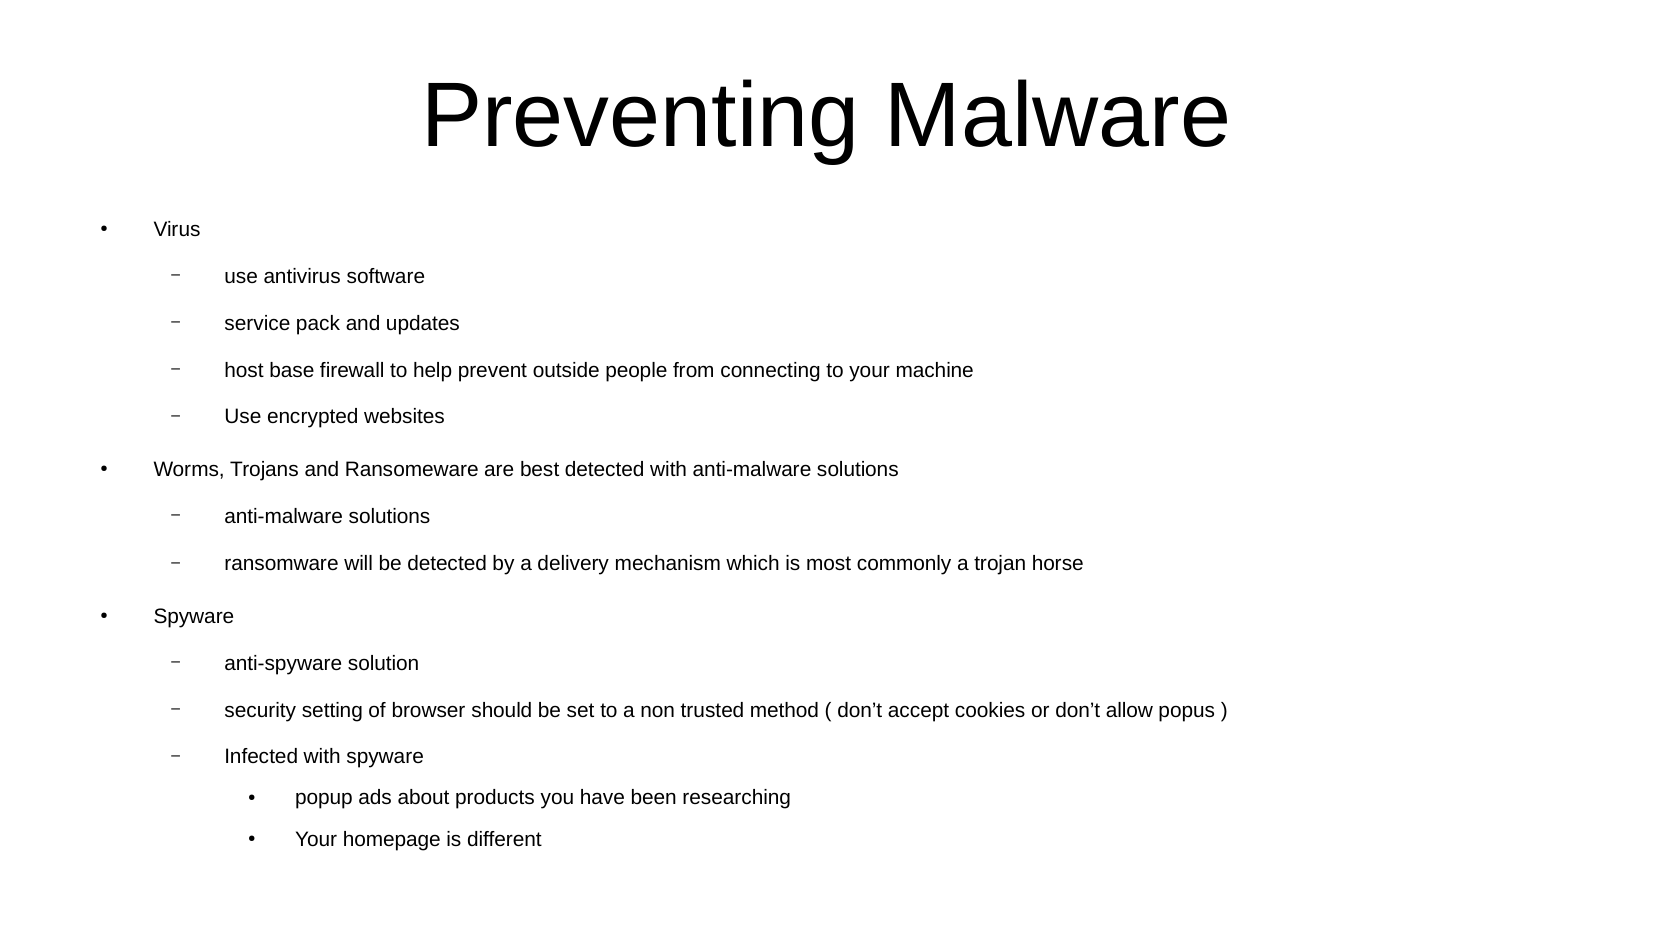

# Preventing Malware
Virus
use antivirus software
service pack and updates
host base firewall to help prevent outside people from connecting to your machine
Use encrypted websites
Worms, Trojans and Ransomeware are best detected with anti-malware solutions
anti-malware solutions
ransomware will be detected by a delivery mechanism which is most commonly a trojan horse
Spyware
anti-spyware solution
security setting of browser should be set to a non trusted method ( don’t accept cookies or don’t allow popus )
Infected with spyware
popup ads about products you have been researching
Your homepage is different